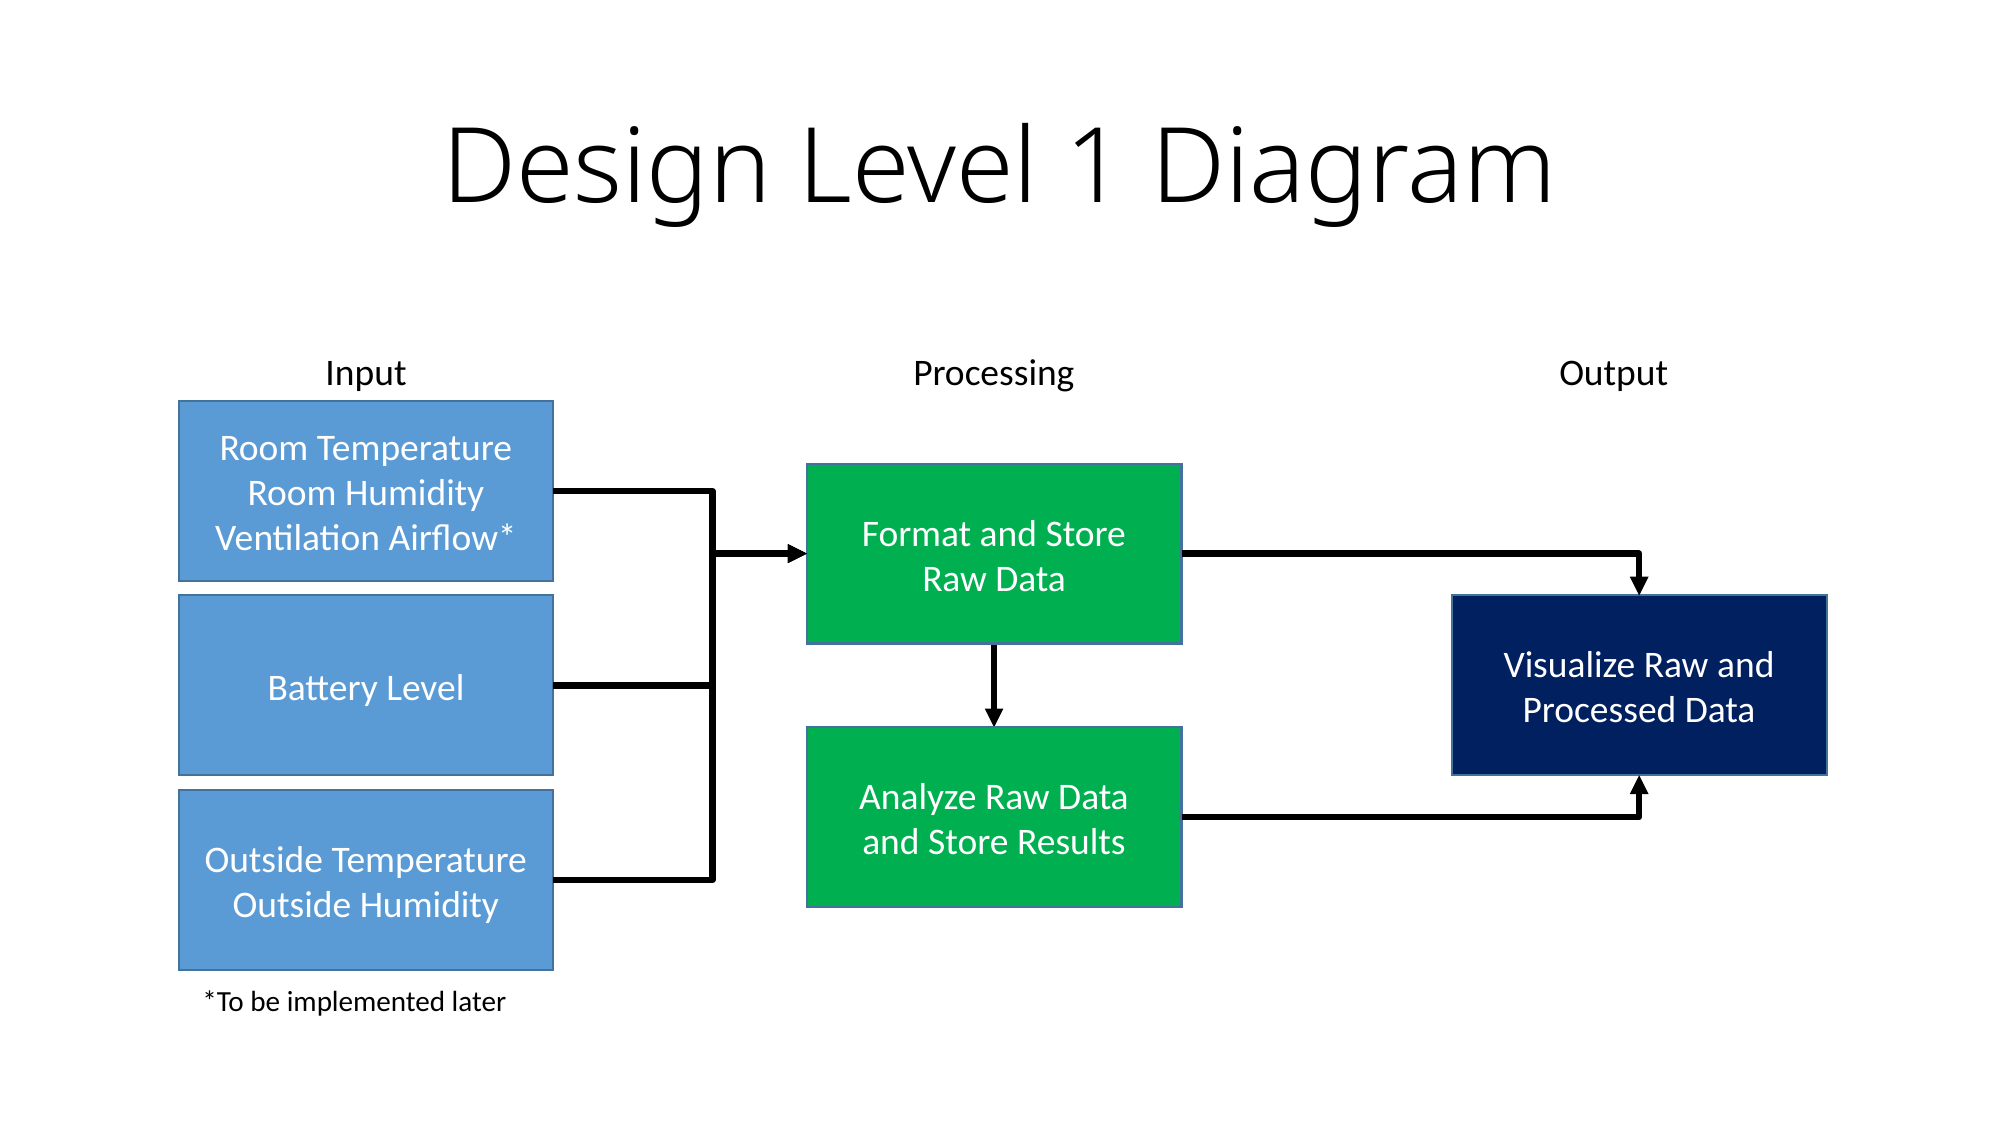

# Design Level 1 Diagram
Input
Processing
Output
Room Temperature
Room Humidity
Ventilation Airflow*
Format and Store
Raw Data
Battery Level
Visualize Raw and Processed Data
Analyze Raw Data
and Store Results
Outside Temperature
Outside Humidity
*To be implemented later